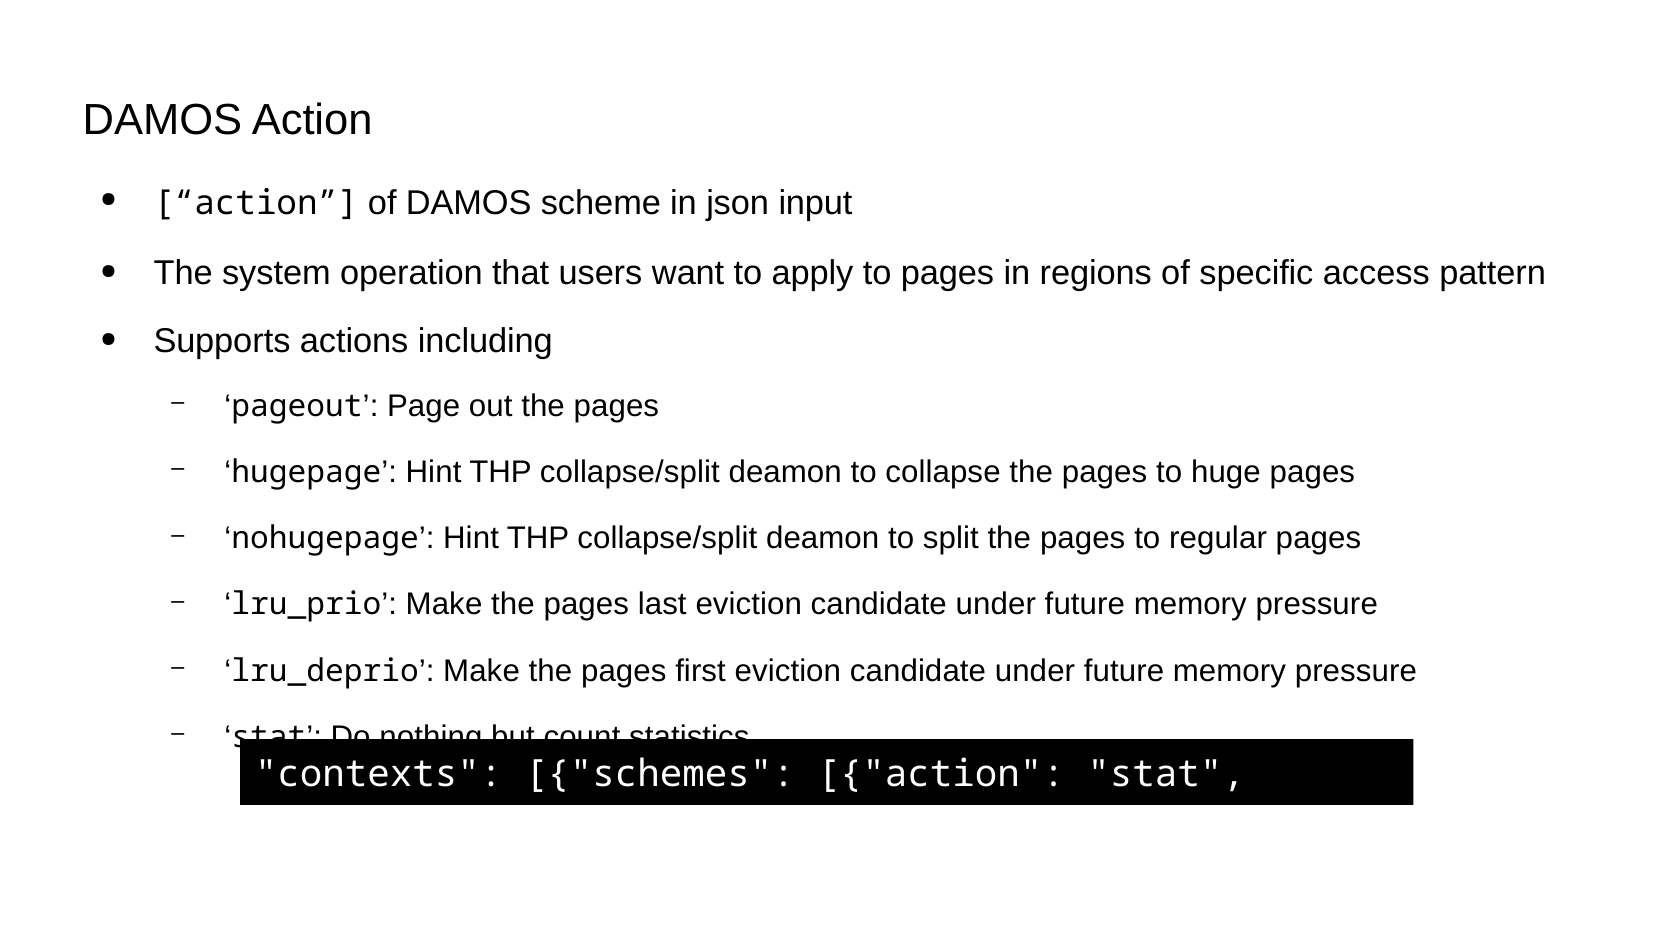

# DAMOS Action
[“action”] of DAMOS scheme in json input
The system operation that users want to apply to pages in regions of specific access pattern
Supports actions including
‘pageout’: Page out the pages
‘hugepage’: Hint THP collapse/split deamon to collapse the pages to huge pages
‘nohugepage’: Hint THP collapse/split deamon to split the pages to regular pages
‘lru_prio’: Make the pages last eviction candidate under future memory pressure
‘lru_deprio’: Make the pages first eviction candidate under future memory pressure
‘stat’: Do nothing but count statistics
"contexts": [{"schemes": [{"action": "stat",